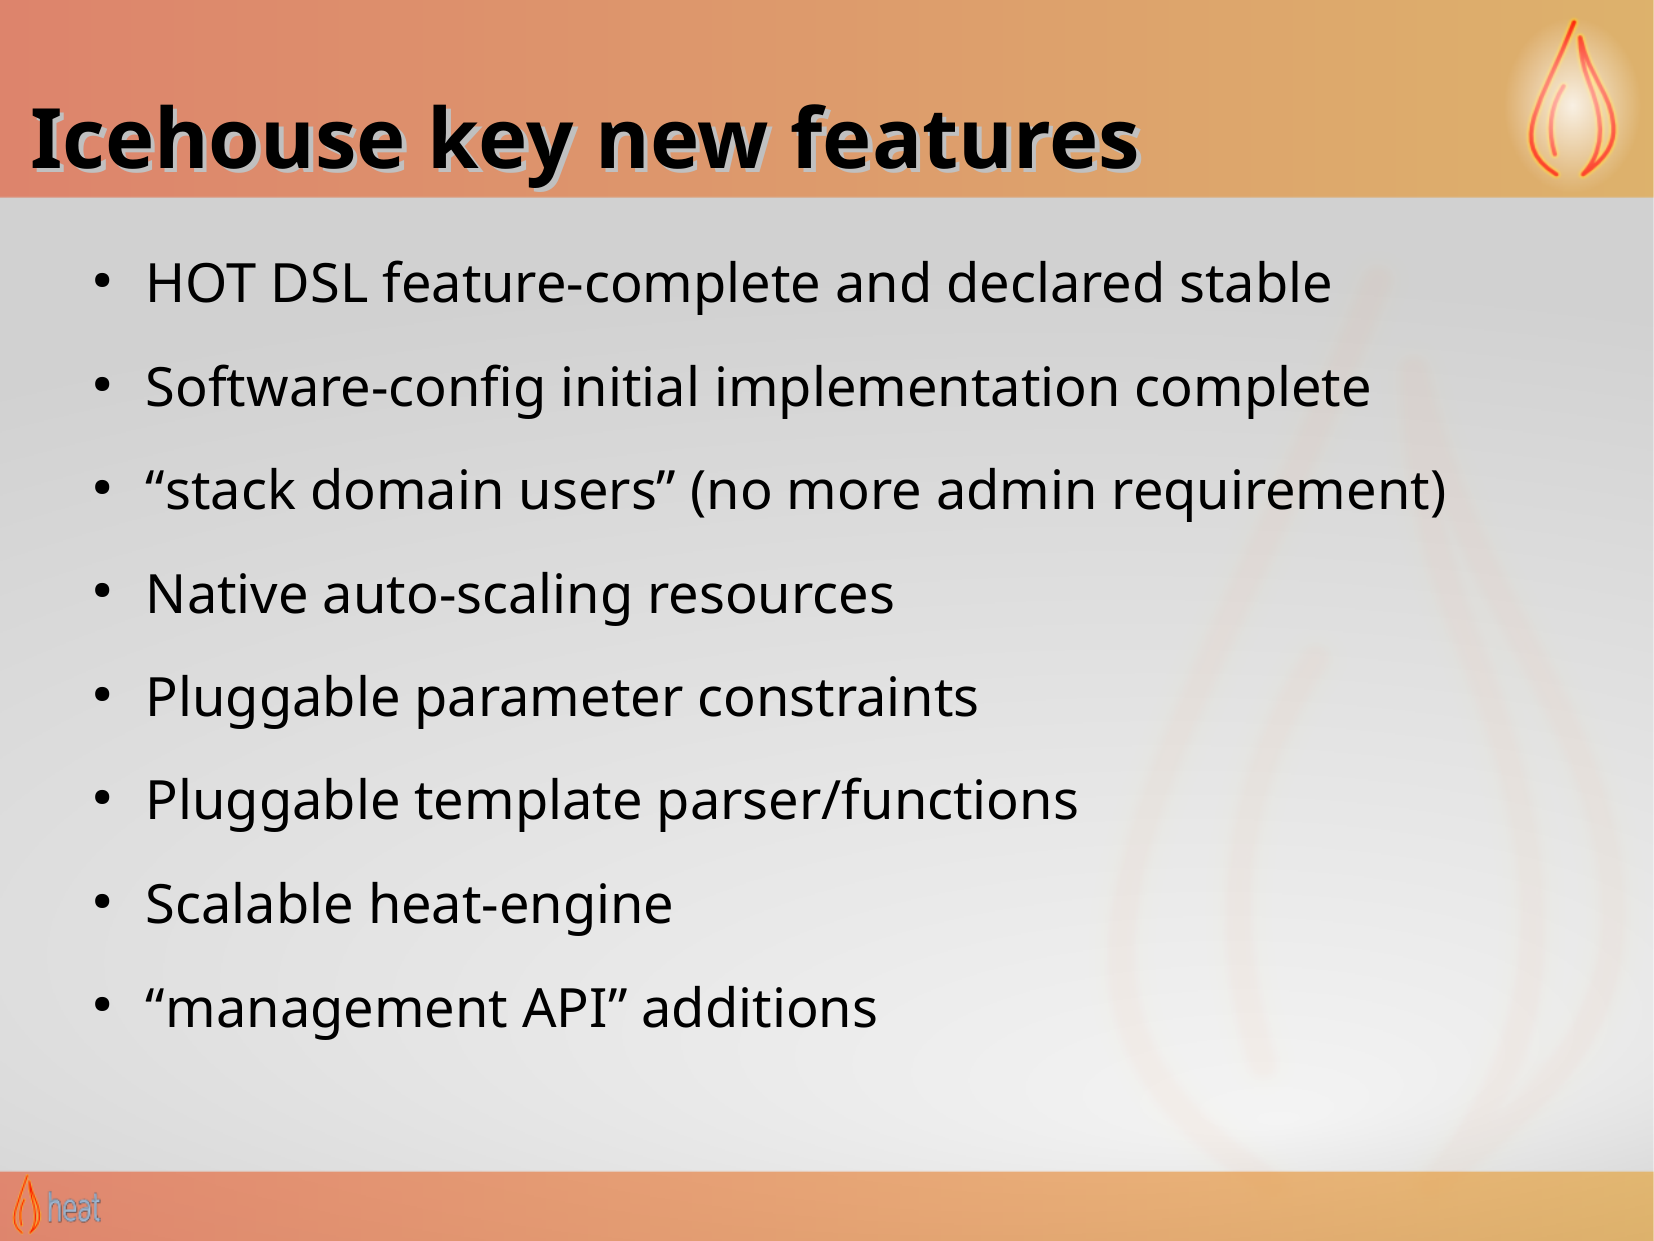

# Icehouse key new features
HOT DSL feature-complete and declared stable
Software-config initial implementation complete
“stack domain users” (no more admin requirement)
Native auto-scaling resources
Pluggable parameter constraints
Pluggable template parser/functions
Scalable heat-engine
“management API” additions